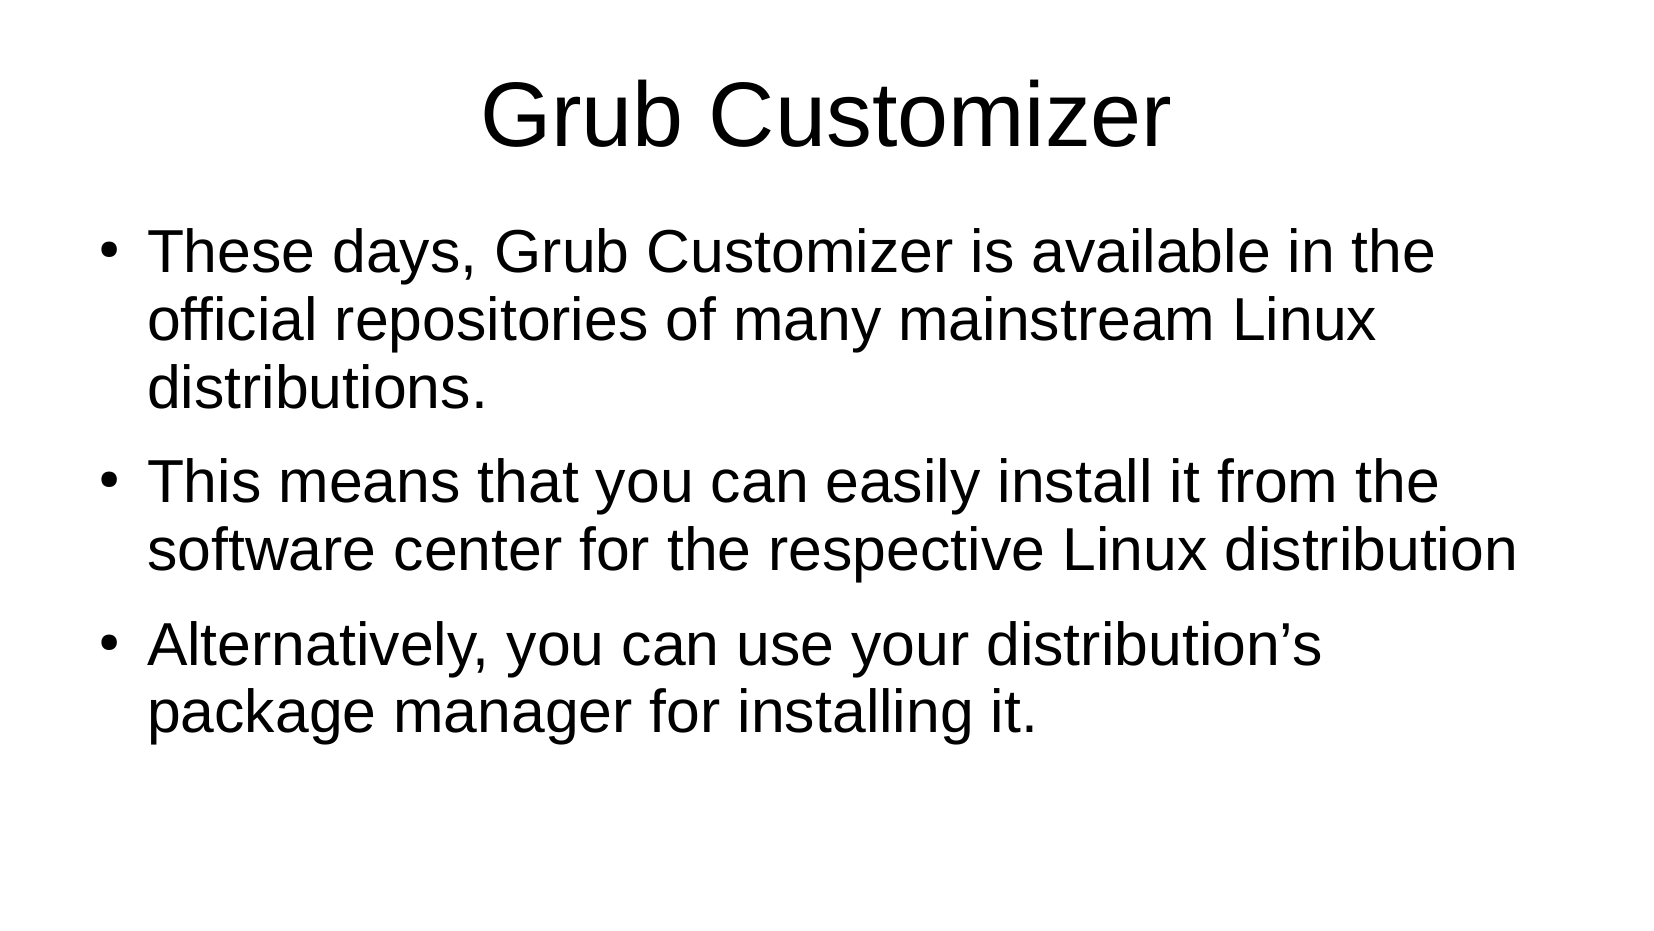

# Grub Customizer
These days, Grub Customizer is available in the official repositories of many mainstream Linux distributions.
This means that you can easily install it from the software center for the respective Linux distribution
Alternatively, you can use your distribution’s package manager for installing it.